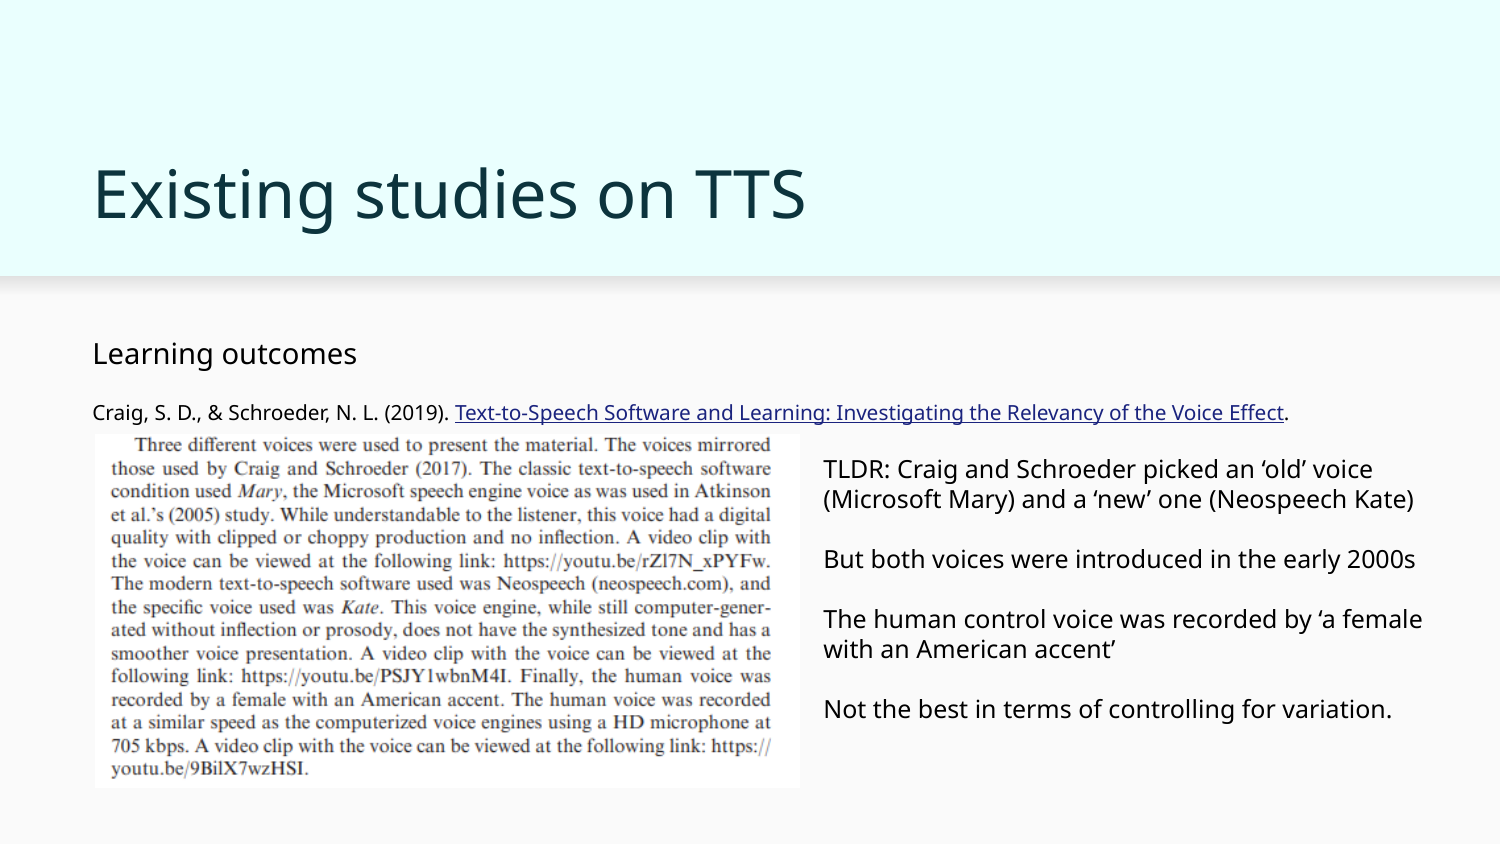

# Existing studies on TTS
Learning outcomes
Craig, S. D., & Schroeder, N. L. (2019). Text-to-Speech Software and Learning: Investigating the Relevancy of the Voice Effect.
TLDR: Craig and Schroeder picked an ‘old’ voice (Microsoft Mary) and a ‘new’ one (Neospeech Kate)
But both voices were introduced in the early 2000s
The human control voice was recorded by ‘a female with an American accent’
Not the best in terms of controlling for variation.